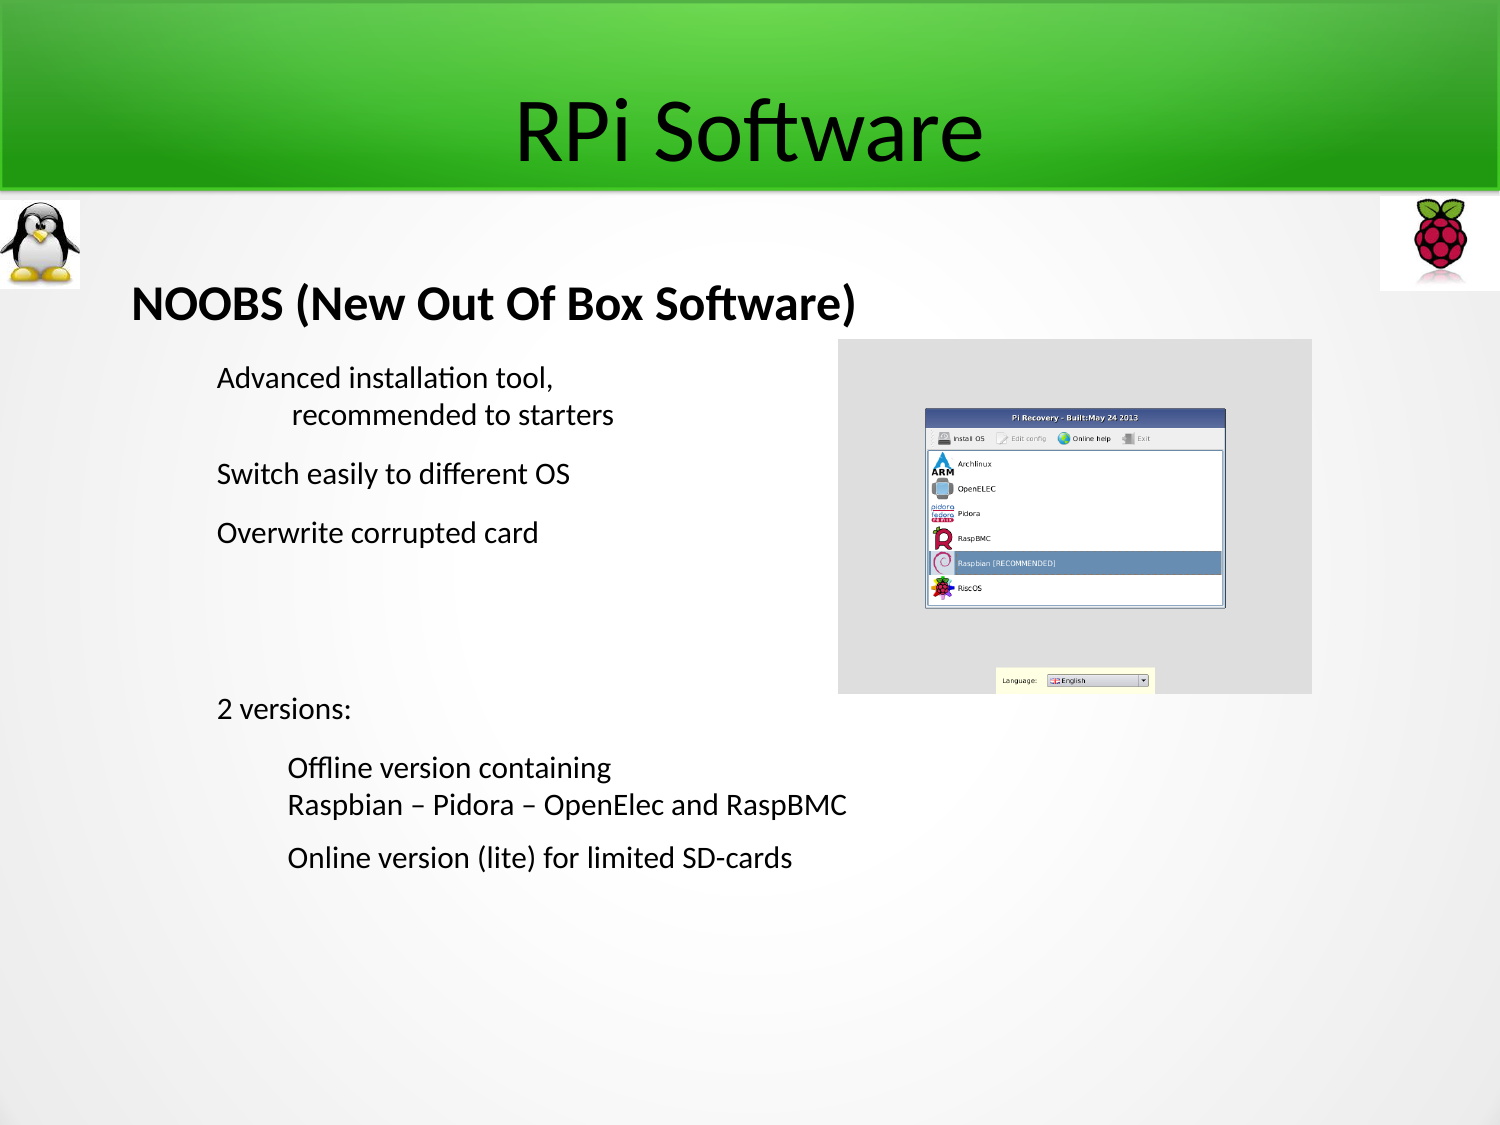

# RPi Software
NOOBS (New Out Of Box Software)
Advanced installation tool,
	recommended to starters
Switch easily to different OS
Overwrite corrupted card
2 versions:
Offline version containing
Raspbian – Pidora – OpenElec and RaspBMC
Online version (lite) for limited SD-cards